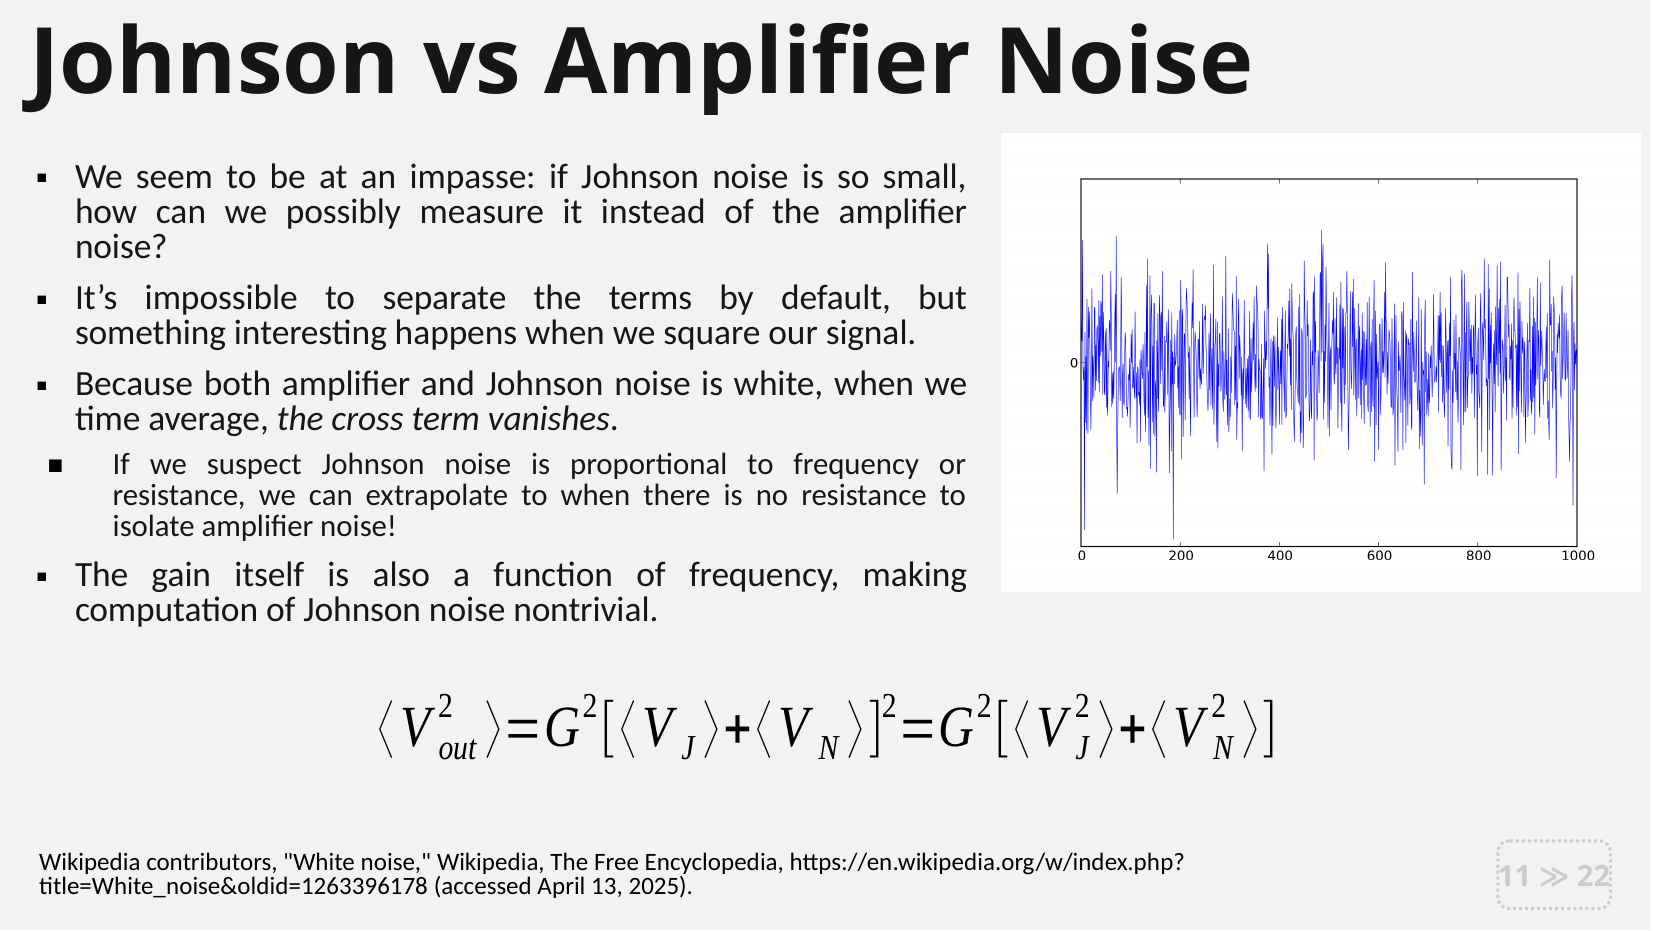

# Johnson vs Amplifier Noise
We seem to be at an impasse: if Johnson noise is so small, how can we possibly measure it instead of the amplifier noise?
It’s impossible to separate the terms by default, but something interesting happens when we square our signal.
Because both amplifier and Johnson noise is white, when we time average, the cross term vanishes.
If we suspect Johnson noise is proportional to frequency or resistance, we can extrapolate to when there is no resistance to isolate amplifier noise!
The gain itself is also a function of frequency, making computation of Johnson noise nontrivial.
Wikipedia contributors, "White noise," Wikipedia, The Free Encyclopedia, https://en.wikipedia.org/w/index.php?title=White_noise&oldid=1263396178 (accessed April 13, 2025).